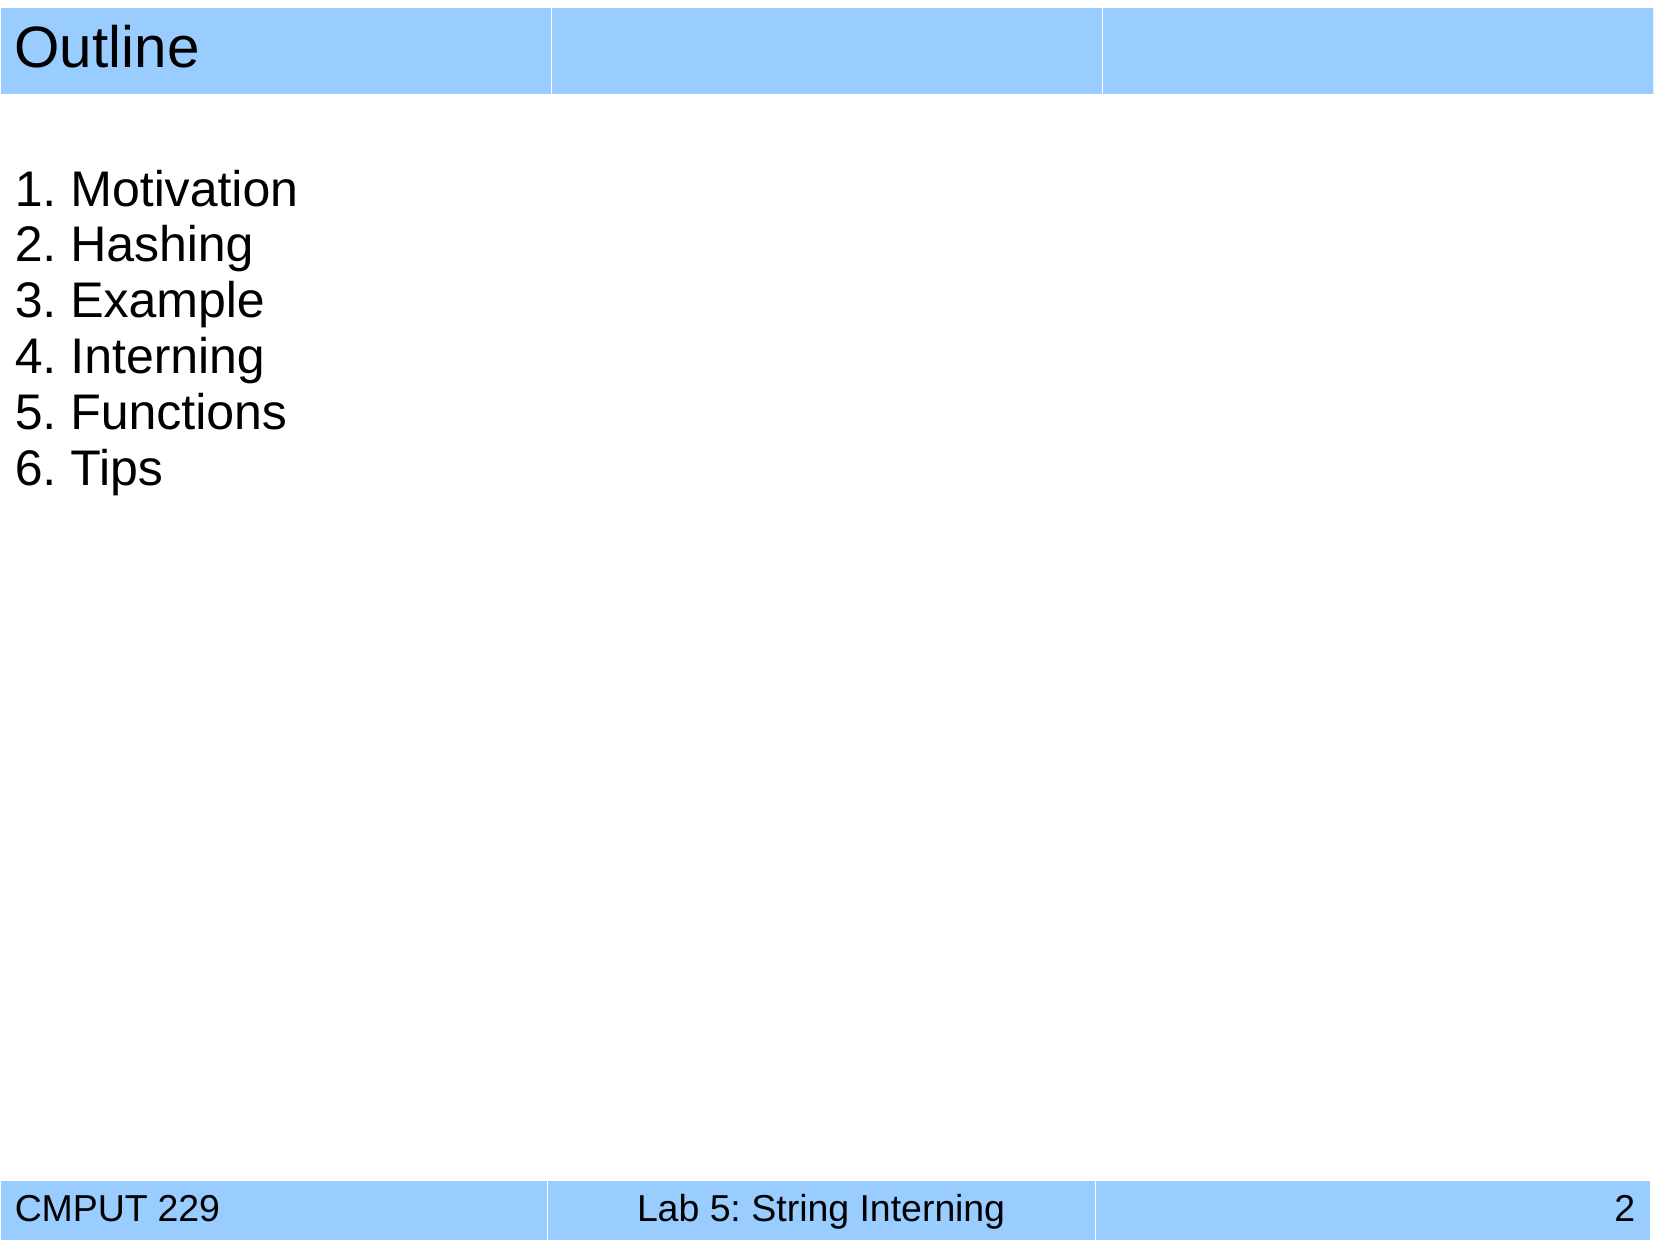

| Outline | | |
| --- | --- | --- |
 Motivation
 Hashing
 Example
 Interning
 Functions
 Tips
| CMPUT 229 | Lab 5: String Interning | |
| --- | --- | --- |